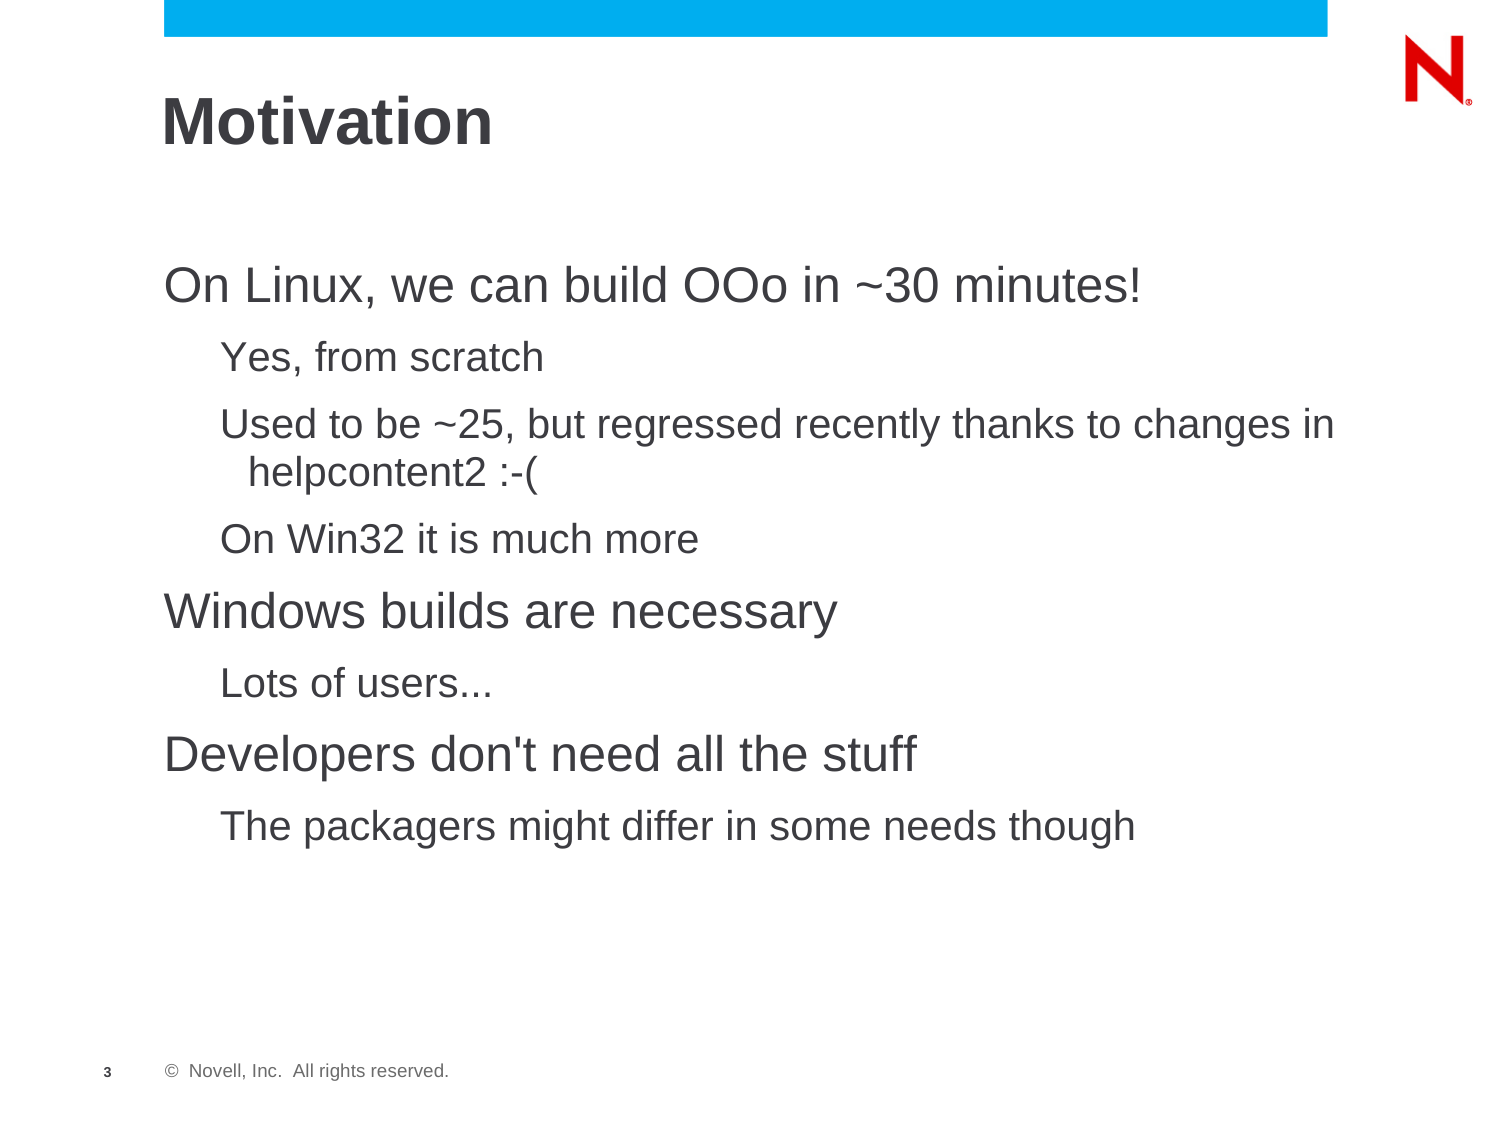

# Motivation
On Linux, we can build OOo in ~30 minutes!
Yes, from scratch
Used to be ~25, but regressed recently thanks to changes in helpcontent2 :-(
On Win32 it is much more
Windows builds are necessary
Lots of users...
Developers don't need all the stuff
The packagers might differ in some needs though